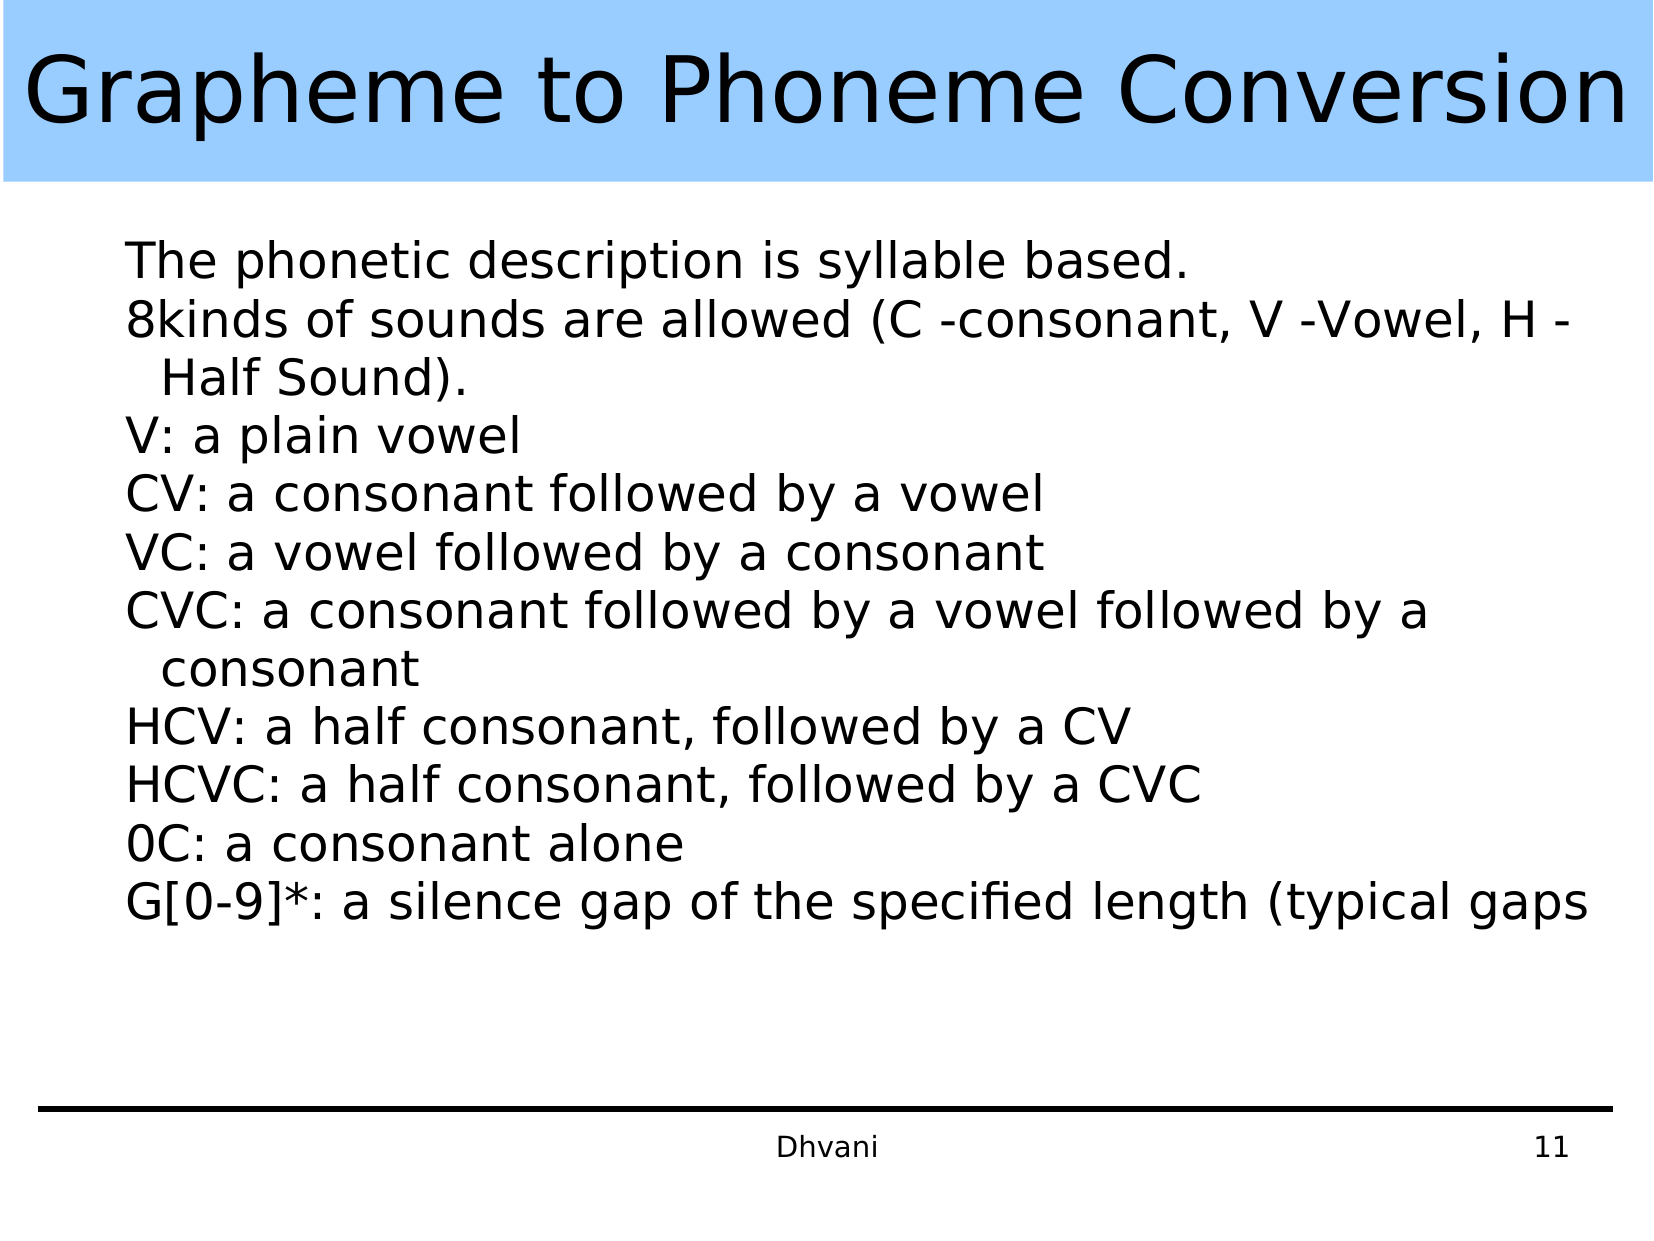

# Grapheme to Phoneme Conversion
The phonetic description is syllable based.
8kinds of sounds are allowed (C -consonant, V -Vowel, H -Half Sound).
V: a plain vowel
CV: a consonant followed by a vowel
VC: a vowel followed by a consonant
CVC: a consonant followed by a vowel followed by a consonant
HCV: a half consonant, followed by a CV
HCVC: a half consonant, followed by a CVC
0C: a consonant alone
G[0-9]*: a silence gap of the specified length (typical gaps
Dhvani
11